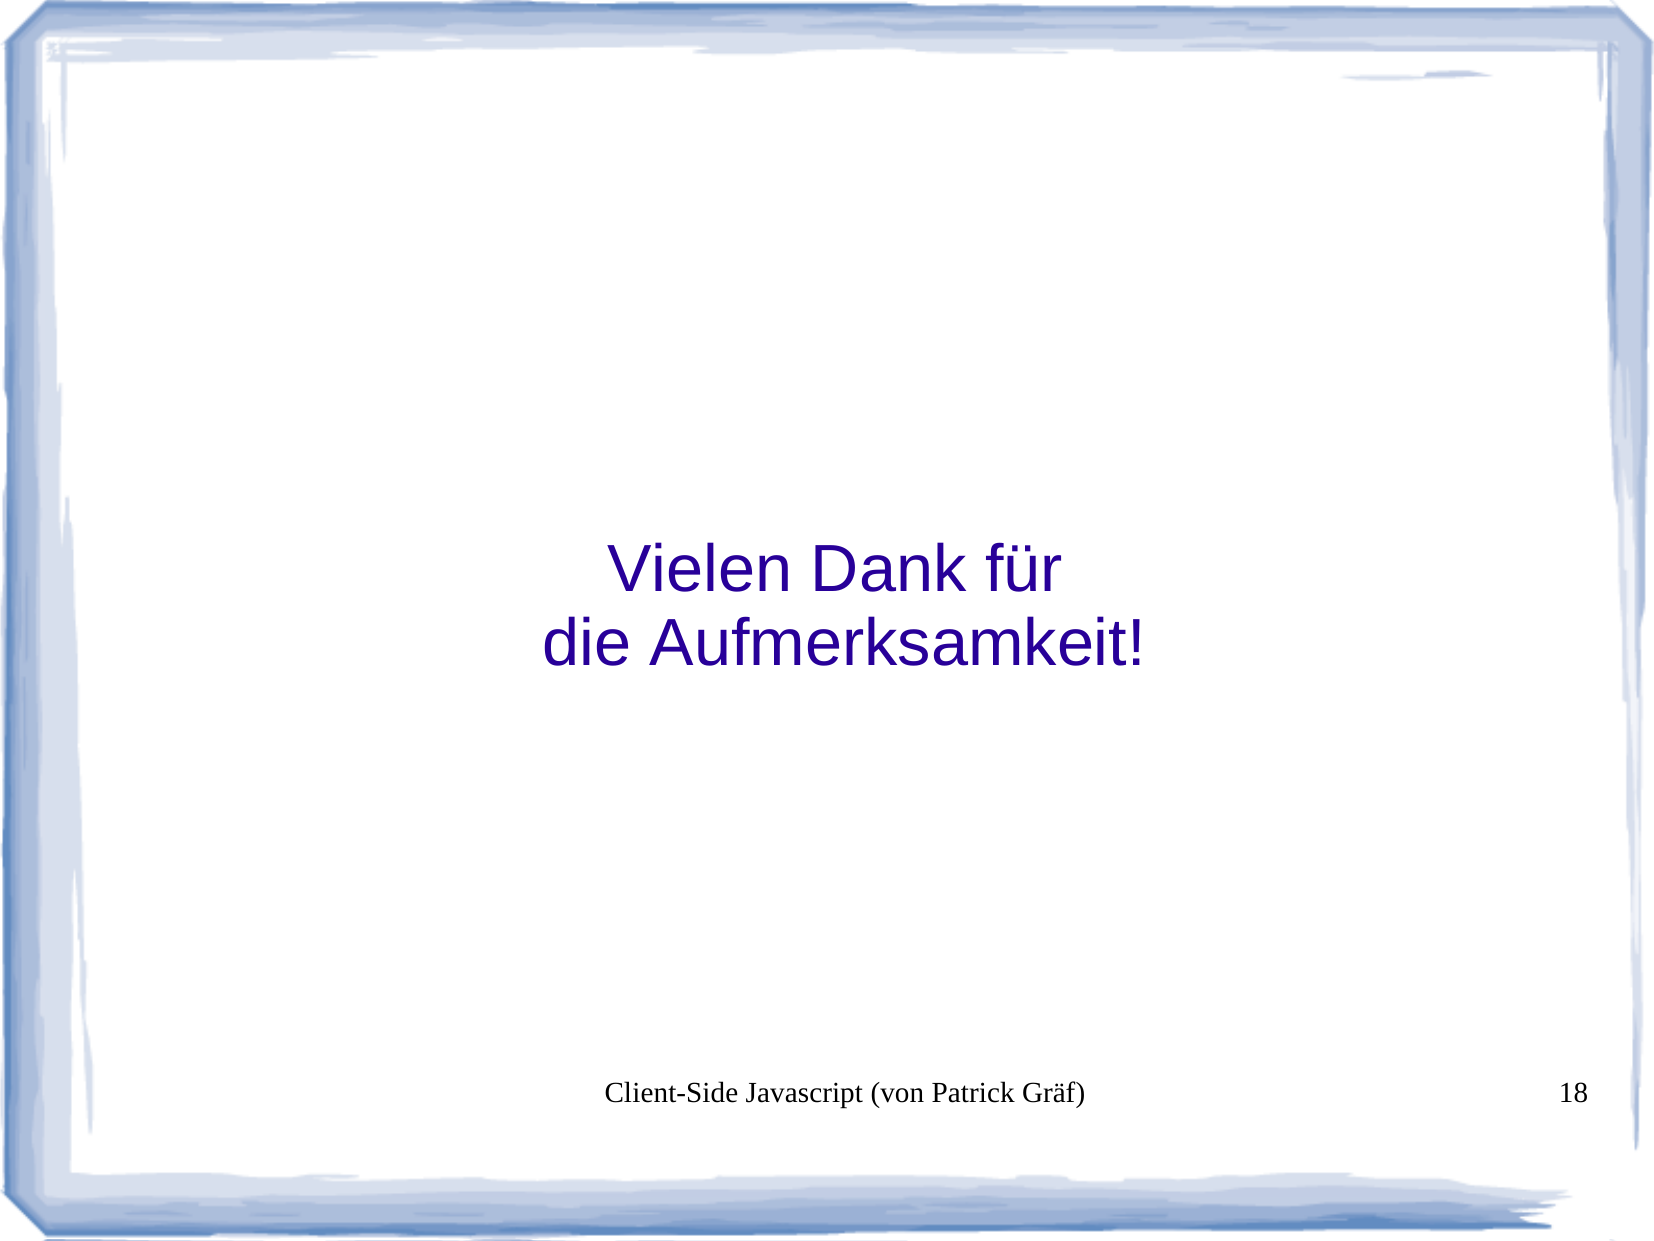

# Vielen Dank für
die Aufmerksamkeit!
Client-Side Javascript (von Patrick Gräf)
18